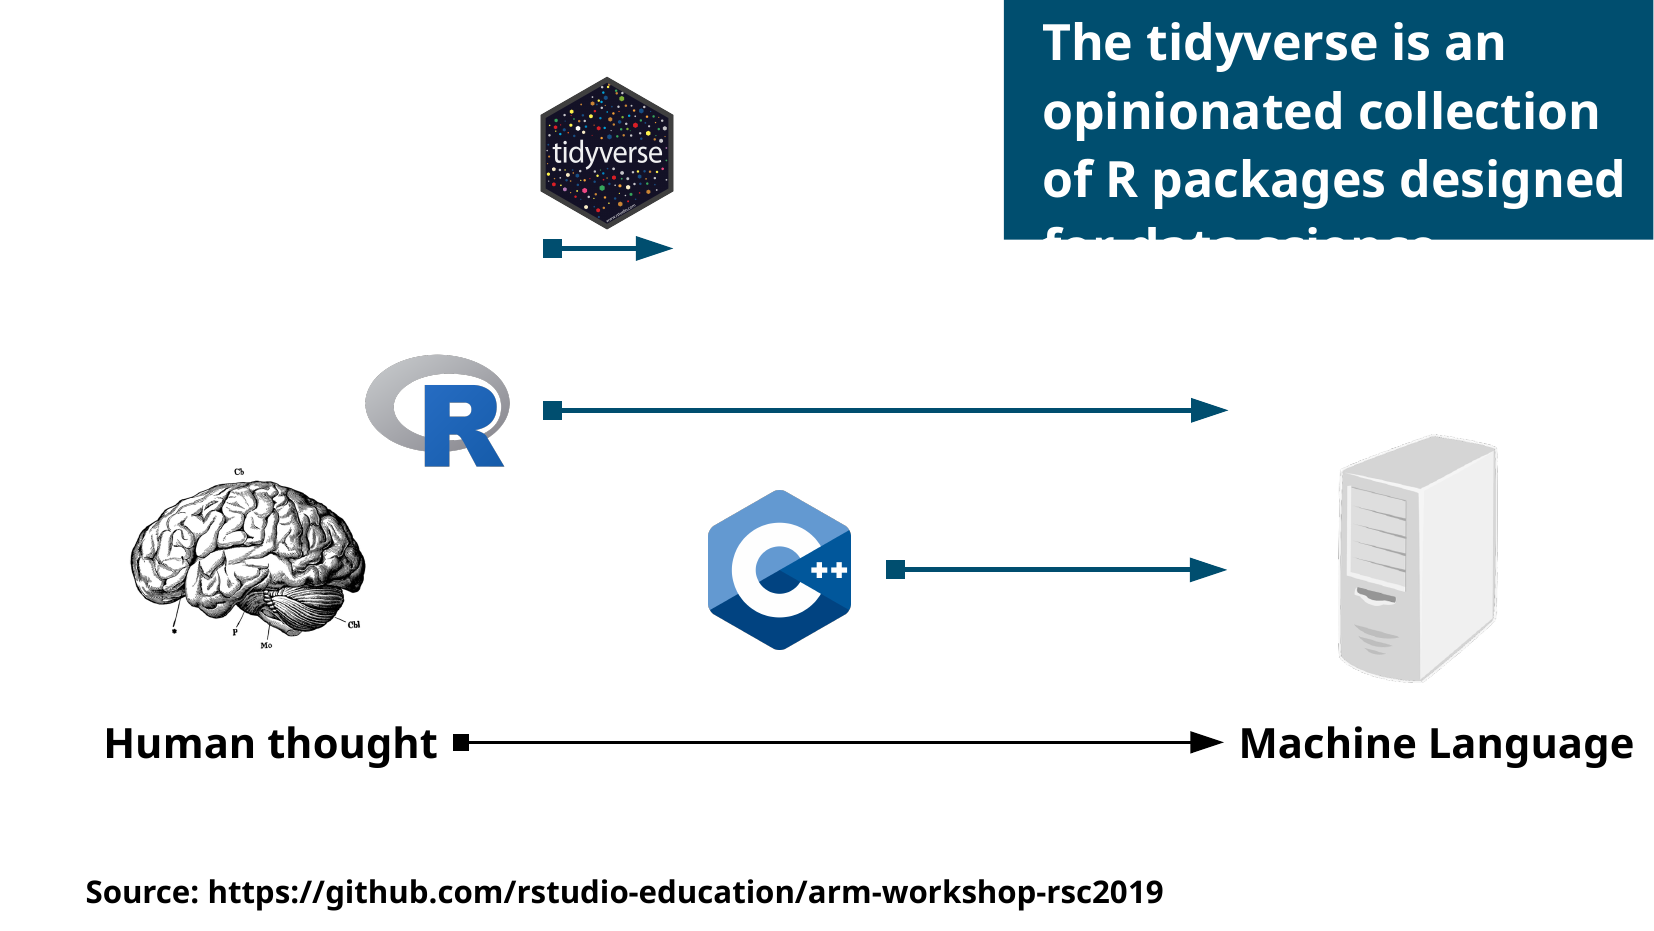

The tidyverse is an opinionated collection of R packages designed for data science.
Human thought
Machine Language
Source: https://github.com/rstudio-education/arm-workshop-rsc2019